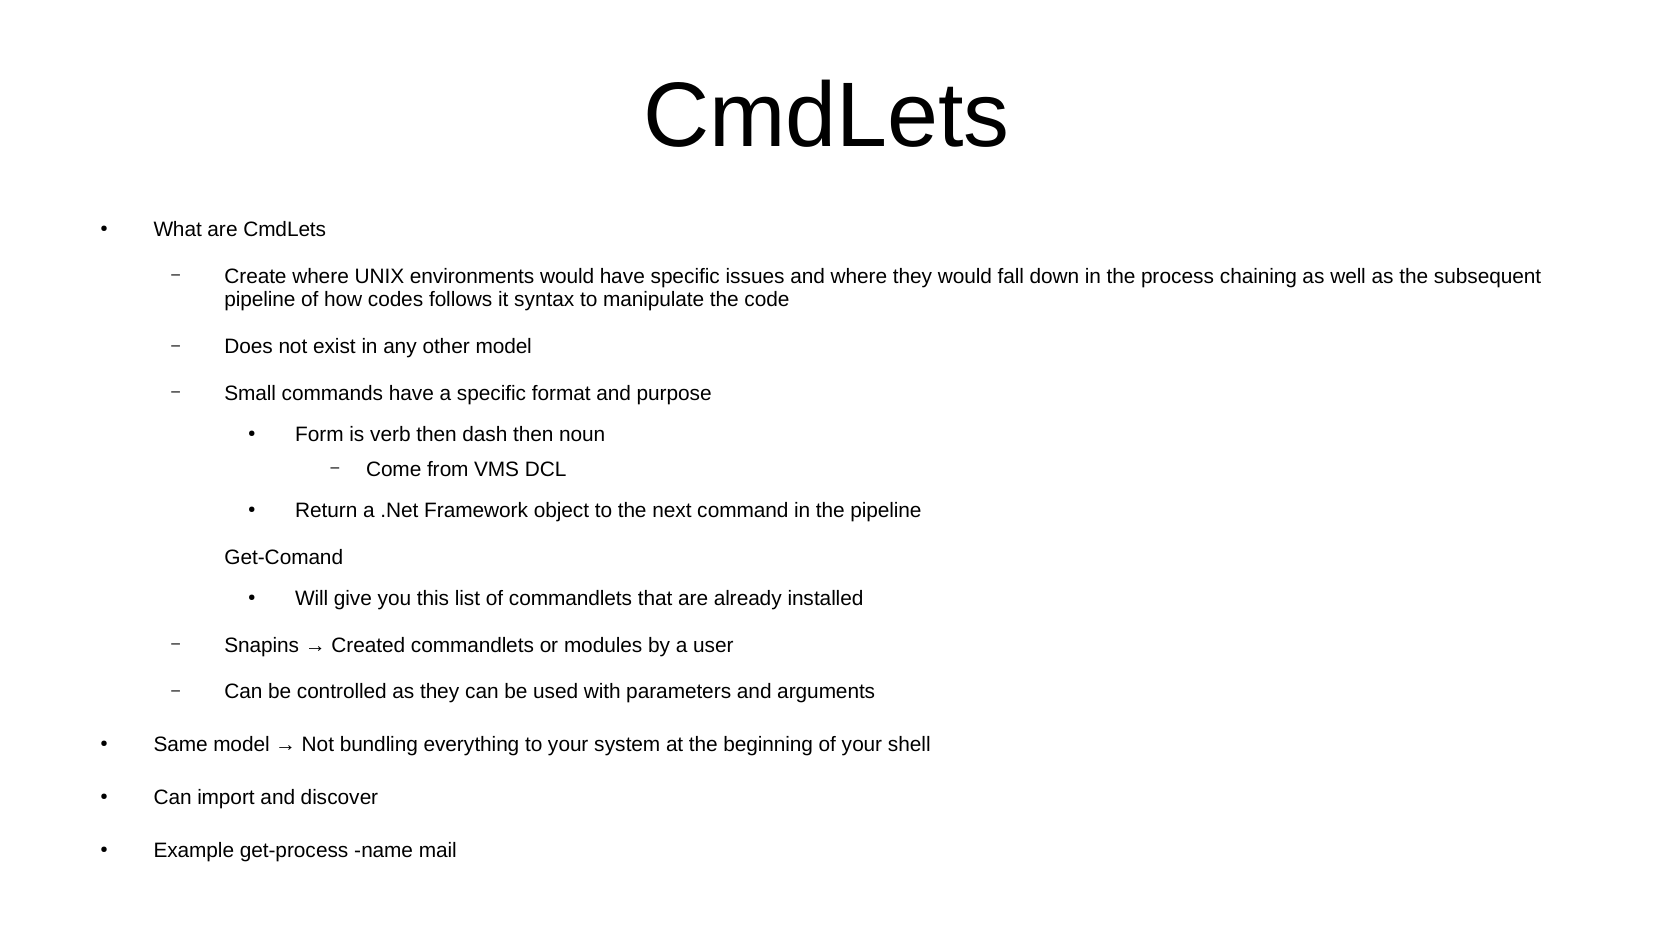

# CmdLets
What are CmdLets
Create where UNIX environments would have specific issues and where they would fall down in the process chaining as well as the subsequent pipeline of how codes follows it syntax to manipulate the code
Does not exist in any other model
Small commands have a specific format and purpose
Form is verb then dash then noun
Come from VMS DCL
Return a .Net Framework object to the next command in the pipeline
Get-Comand
Will give you this list of commandlets that are already installed
Snapins → Created commandlets or modules by a user
Can be controlled as they can be used with parameters and arguments
Same model → Not bundling everything to your system at the beginning of your shell
Can import and discover
Example get-process -name mail